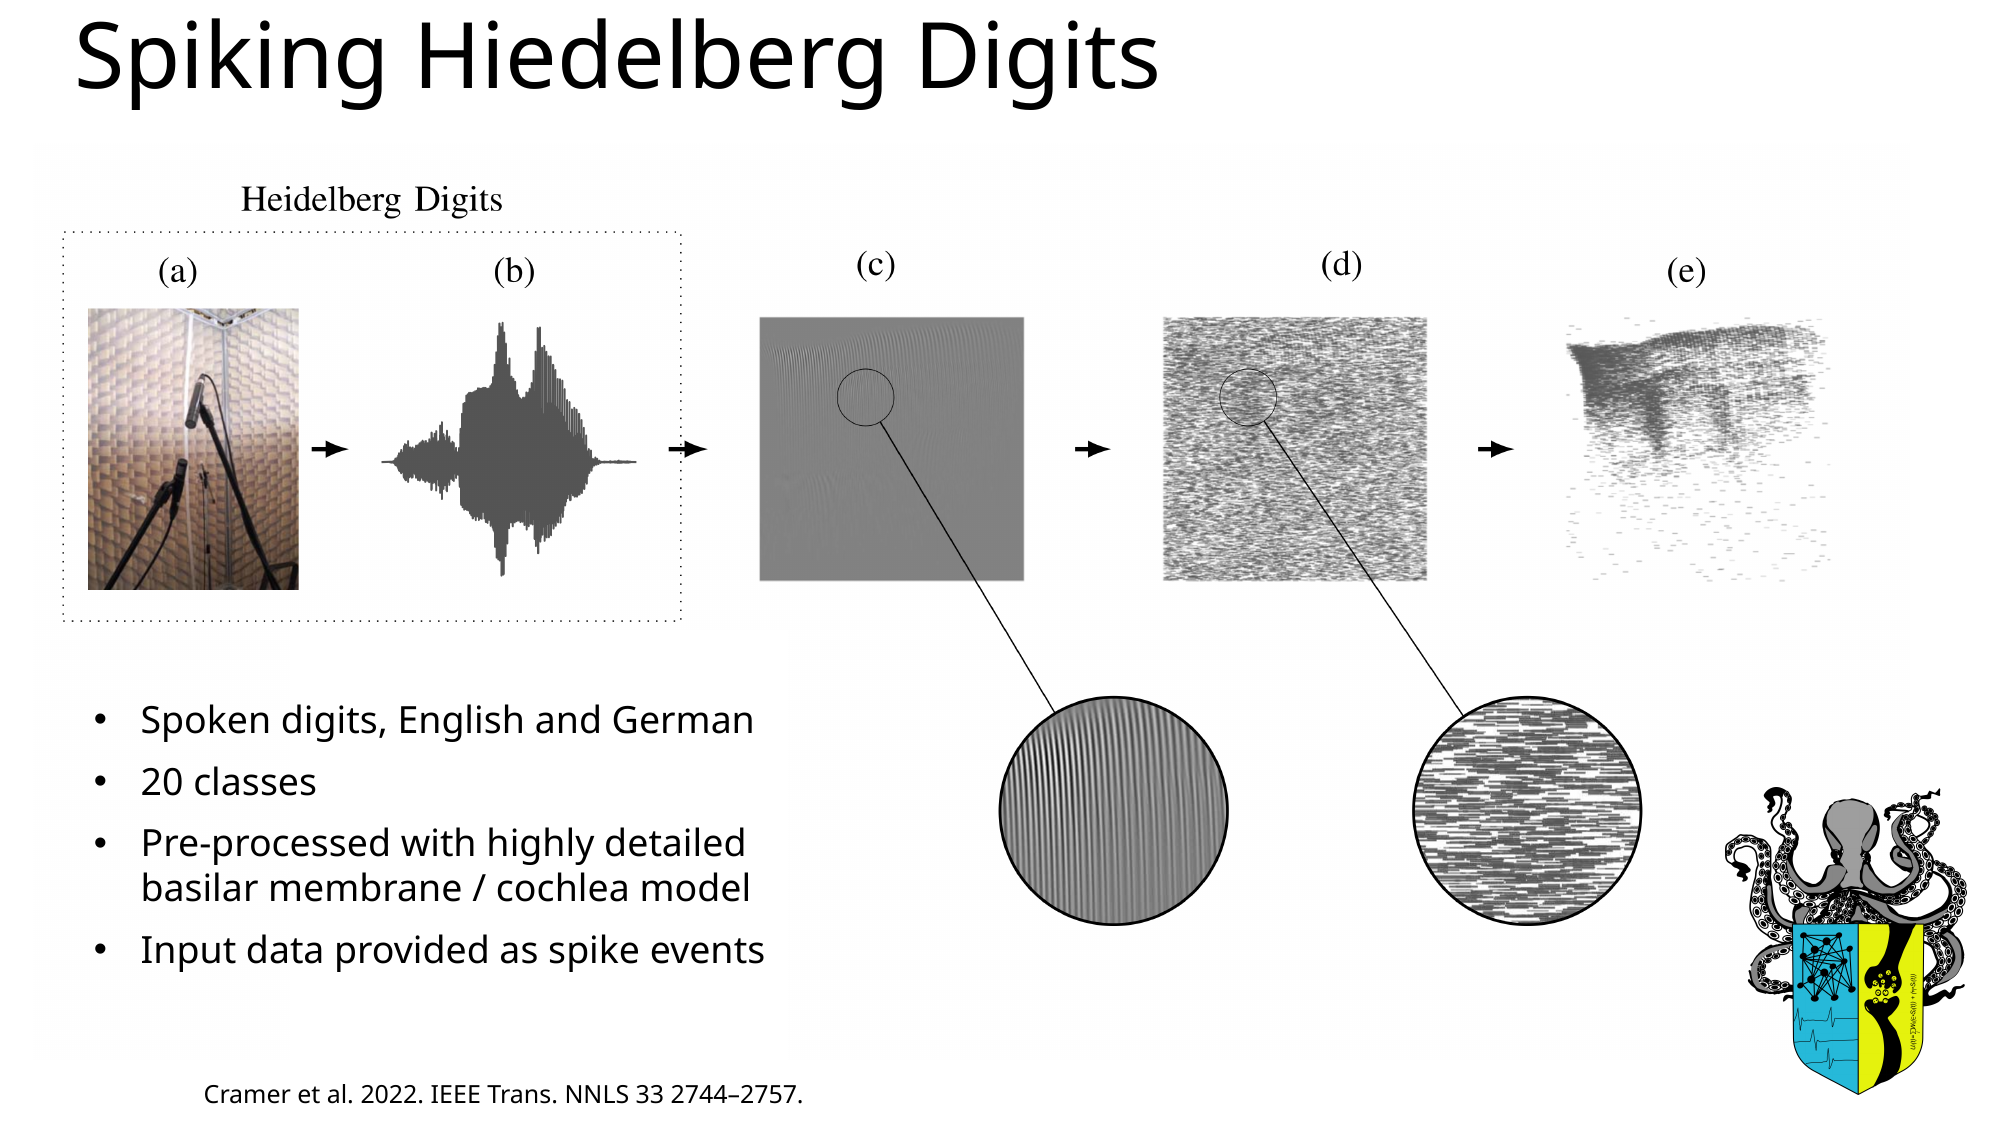

# Spiking Hiedelberg Digits
Spoken digits, English and German
20 classes
Pre-processed with highly detailed basilar membrane / cochlea model
Input data provided as spike events
Cramer et al. 2022. IEEE Trans. NNLS 33 2744–2757.